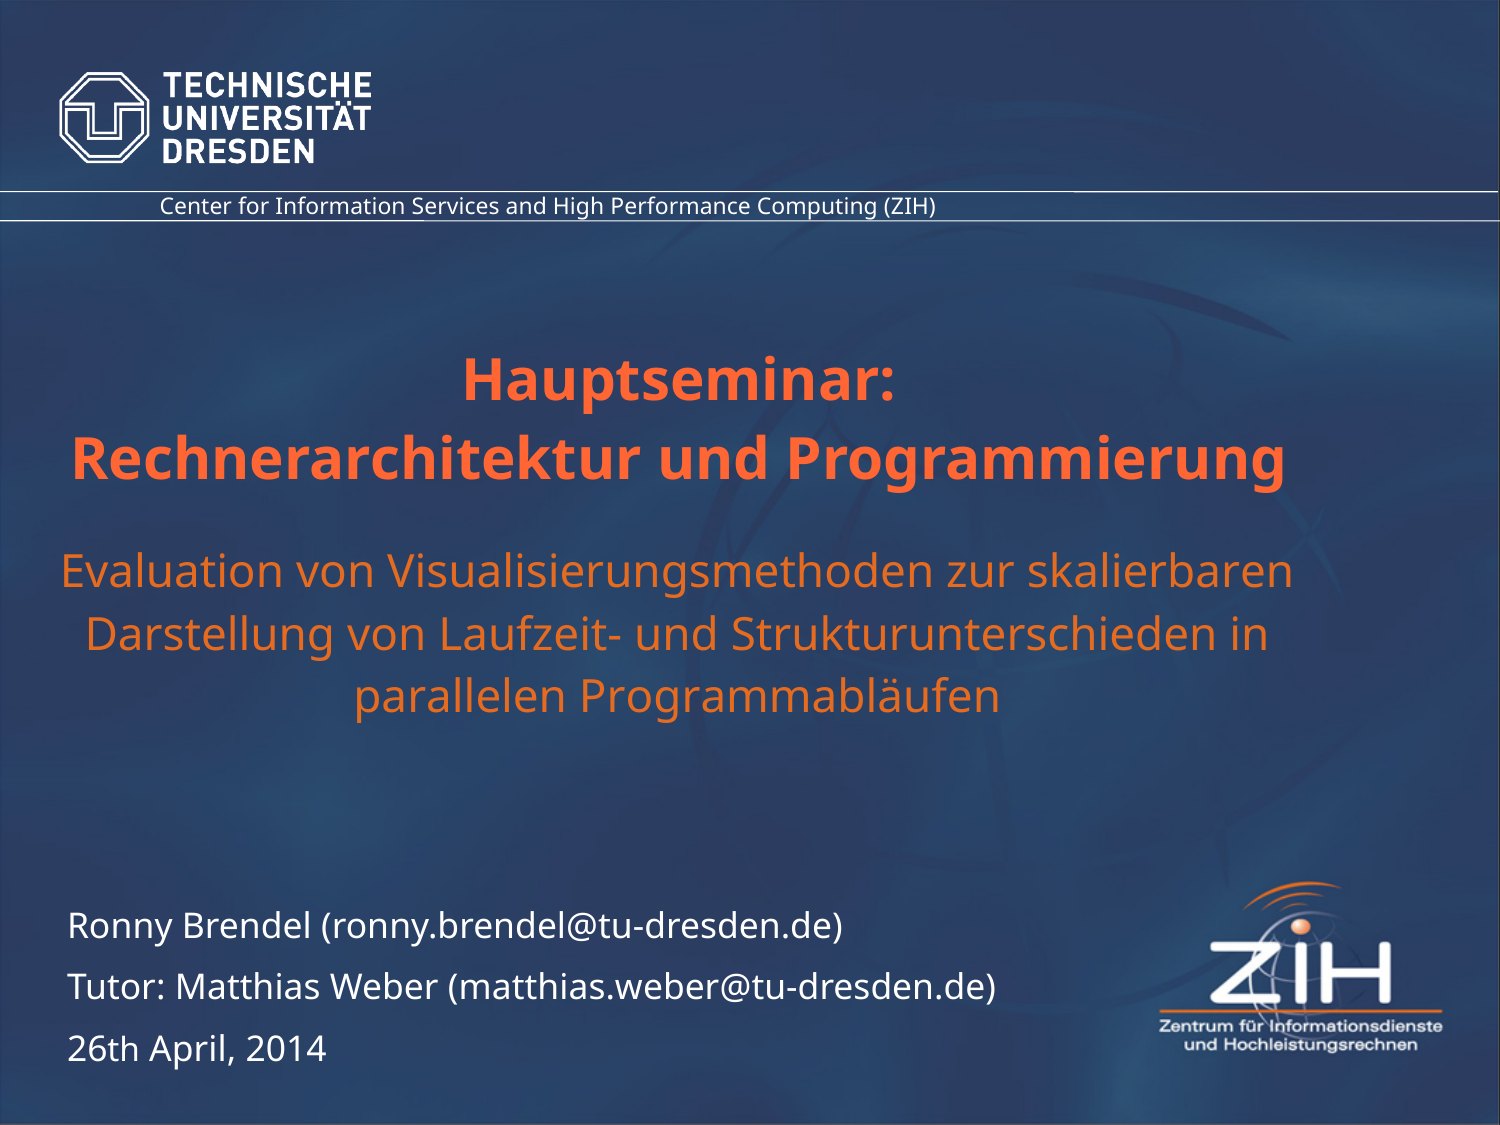

Hauptseminar:
Rechnerarchitektur und Programmierung
Evaluation von Visualisierungsmethoden zur skalierbaren Darstellung von Laufzeit- und Strukturunterschieden in parallelen Programmabläufen
Ronny Brendel (ronny.brendel@tu-dresden.de)
Tutor: Matthias Weber (matthias.weber@tu-dresden.de)
26th April, 2014